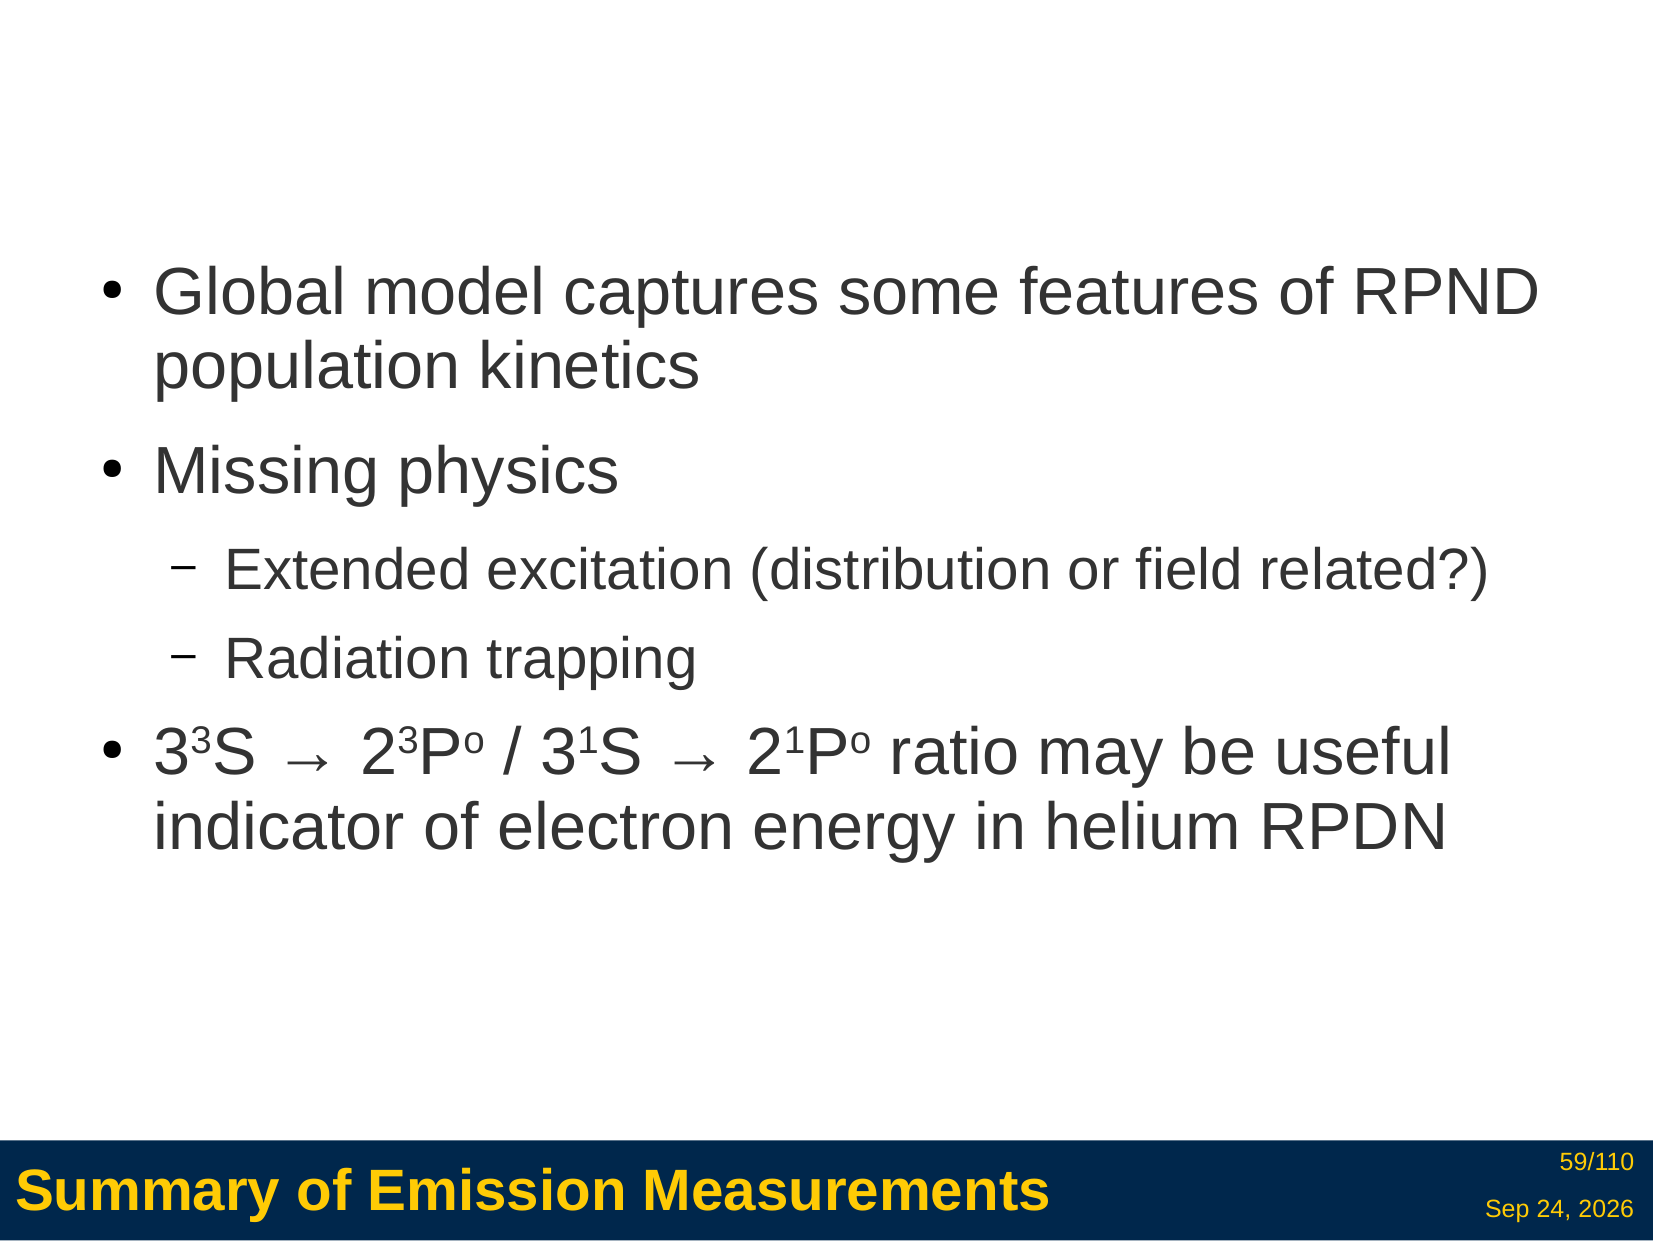

Global model captures some features of RPND population kinetics
Missing physics
Extended excitation (distribution or field related?)
Radiation trapping
33S → 23Po / 31S → 21Po ratio may be useful indicator of electron energy in helium RPDN
# Summary of Emission Measurements
59